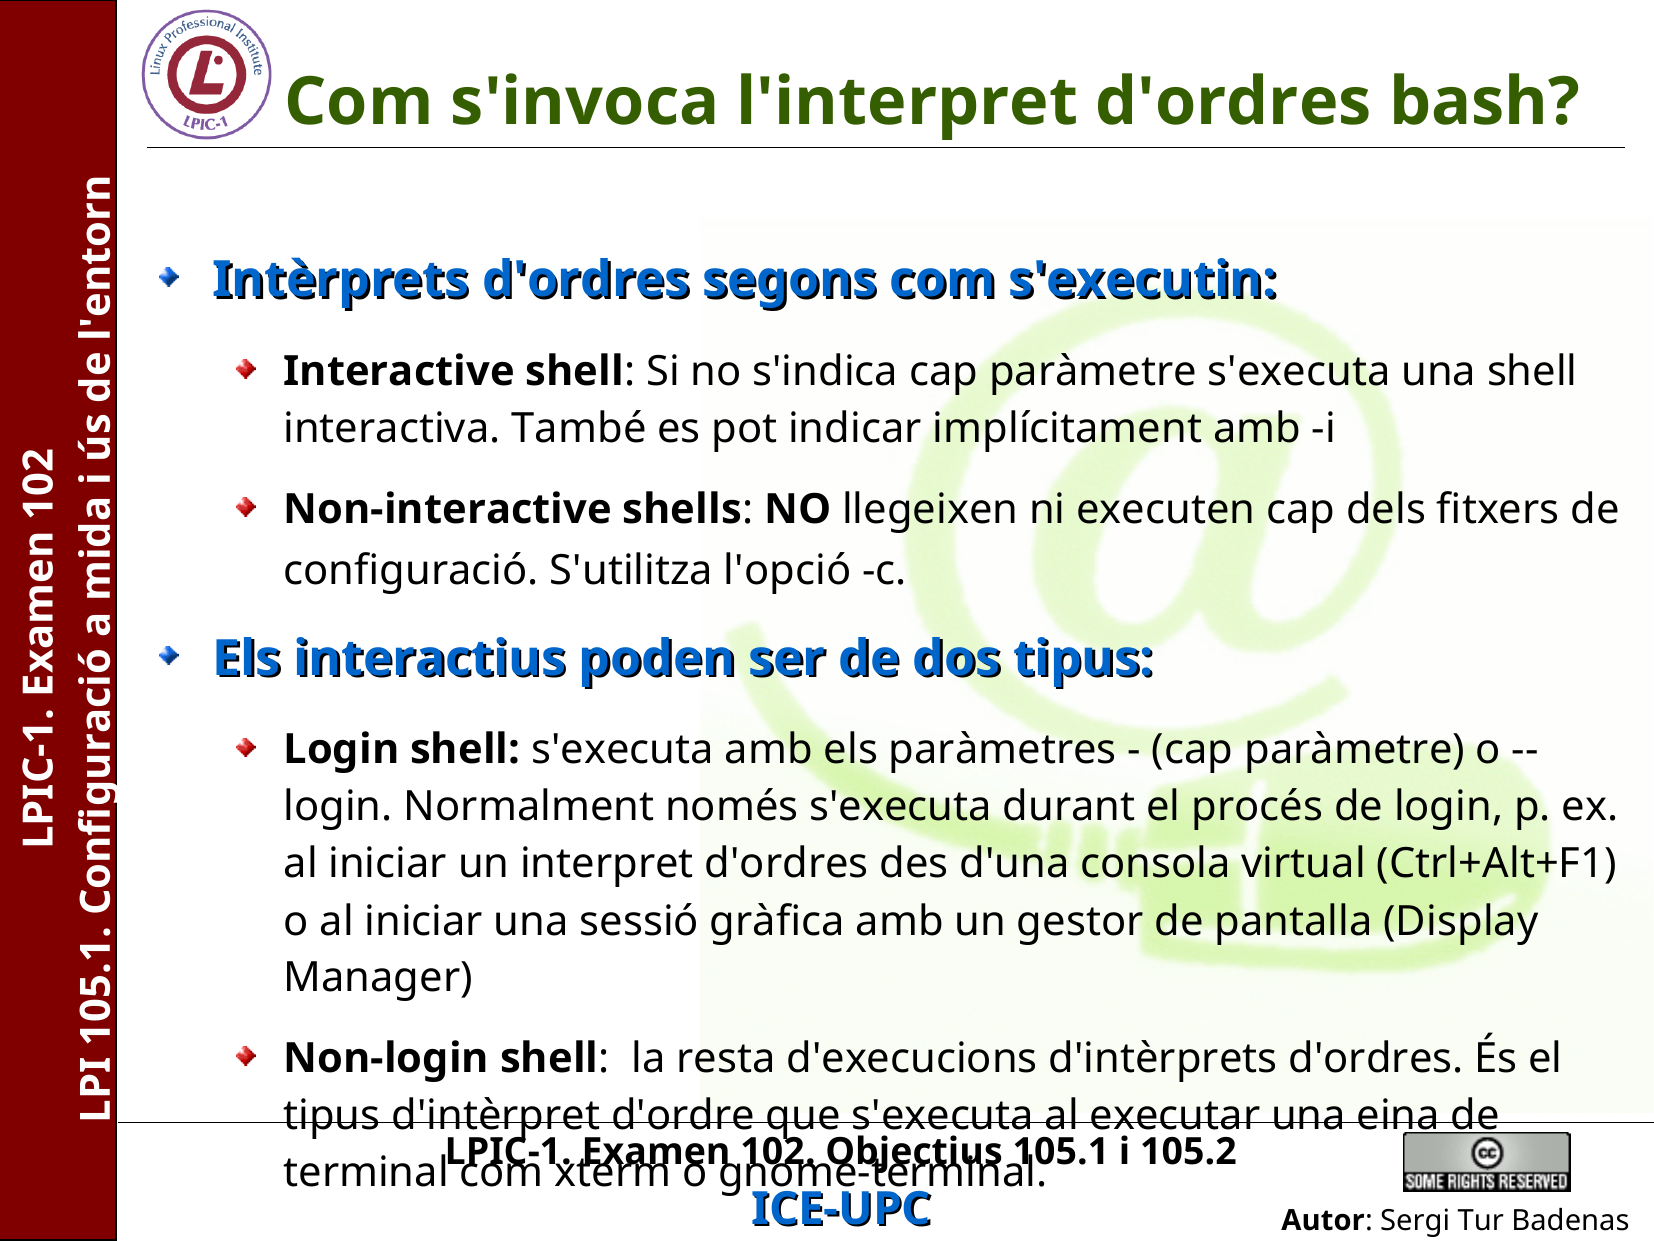

# Com s'invoca l'interpret d'ordres bash?
Intèrprets d'ordres segons com s'executin:
Interactive shell: Si no s'indica cap paràmetre s'executa una shell interactiva. També es pot indicar implícitament amb -i
Non-interactive shells: NO llegeixen ni executen cap dels fitxers de configuració. S'utilitza l'opció -c.
Els interactius poden ser de dos tipus:
Login shell: s'executa amb els paràmetres - (cap paràmetre) o --login. Normalment només s'executa durant el procés de login, p. ex. al iniciar un interpret d'ordres des d'una consola virtual (Ctrl+Alt+F1) o al iniciar una sessió gràfica amb un gestor de pantalla (Display Manager)
Non-login shell: la resta d'execucions d'intèrprets d'ordres. És el tipus d'intèrpret d'ordre que s'executa al executar una eina de terminal com xterm o gnome-terminal.